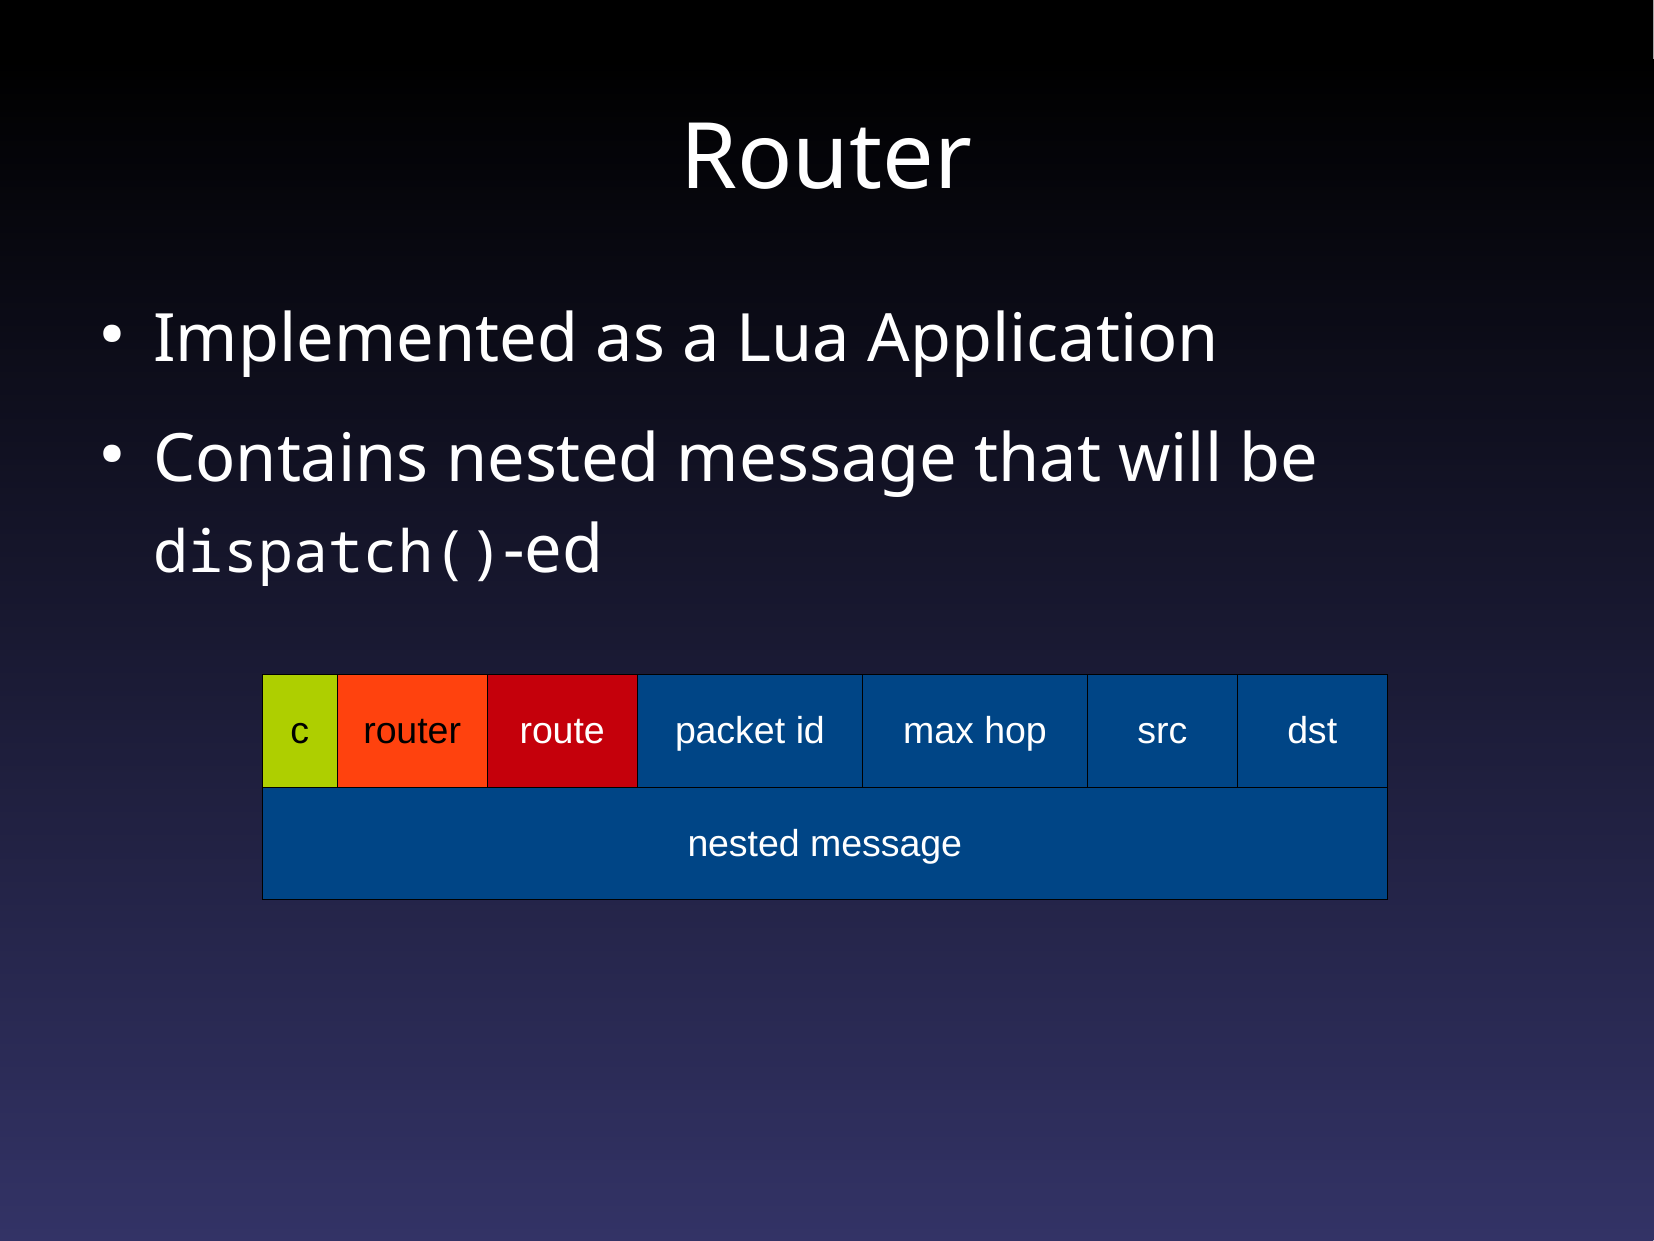

# Router
Implemented as a Lua Application
Contains nested message that will be dispatch()-ed
c
router
route
packet id
max hop
src
dst
nested message